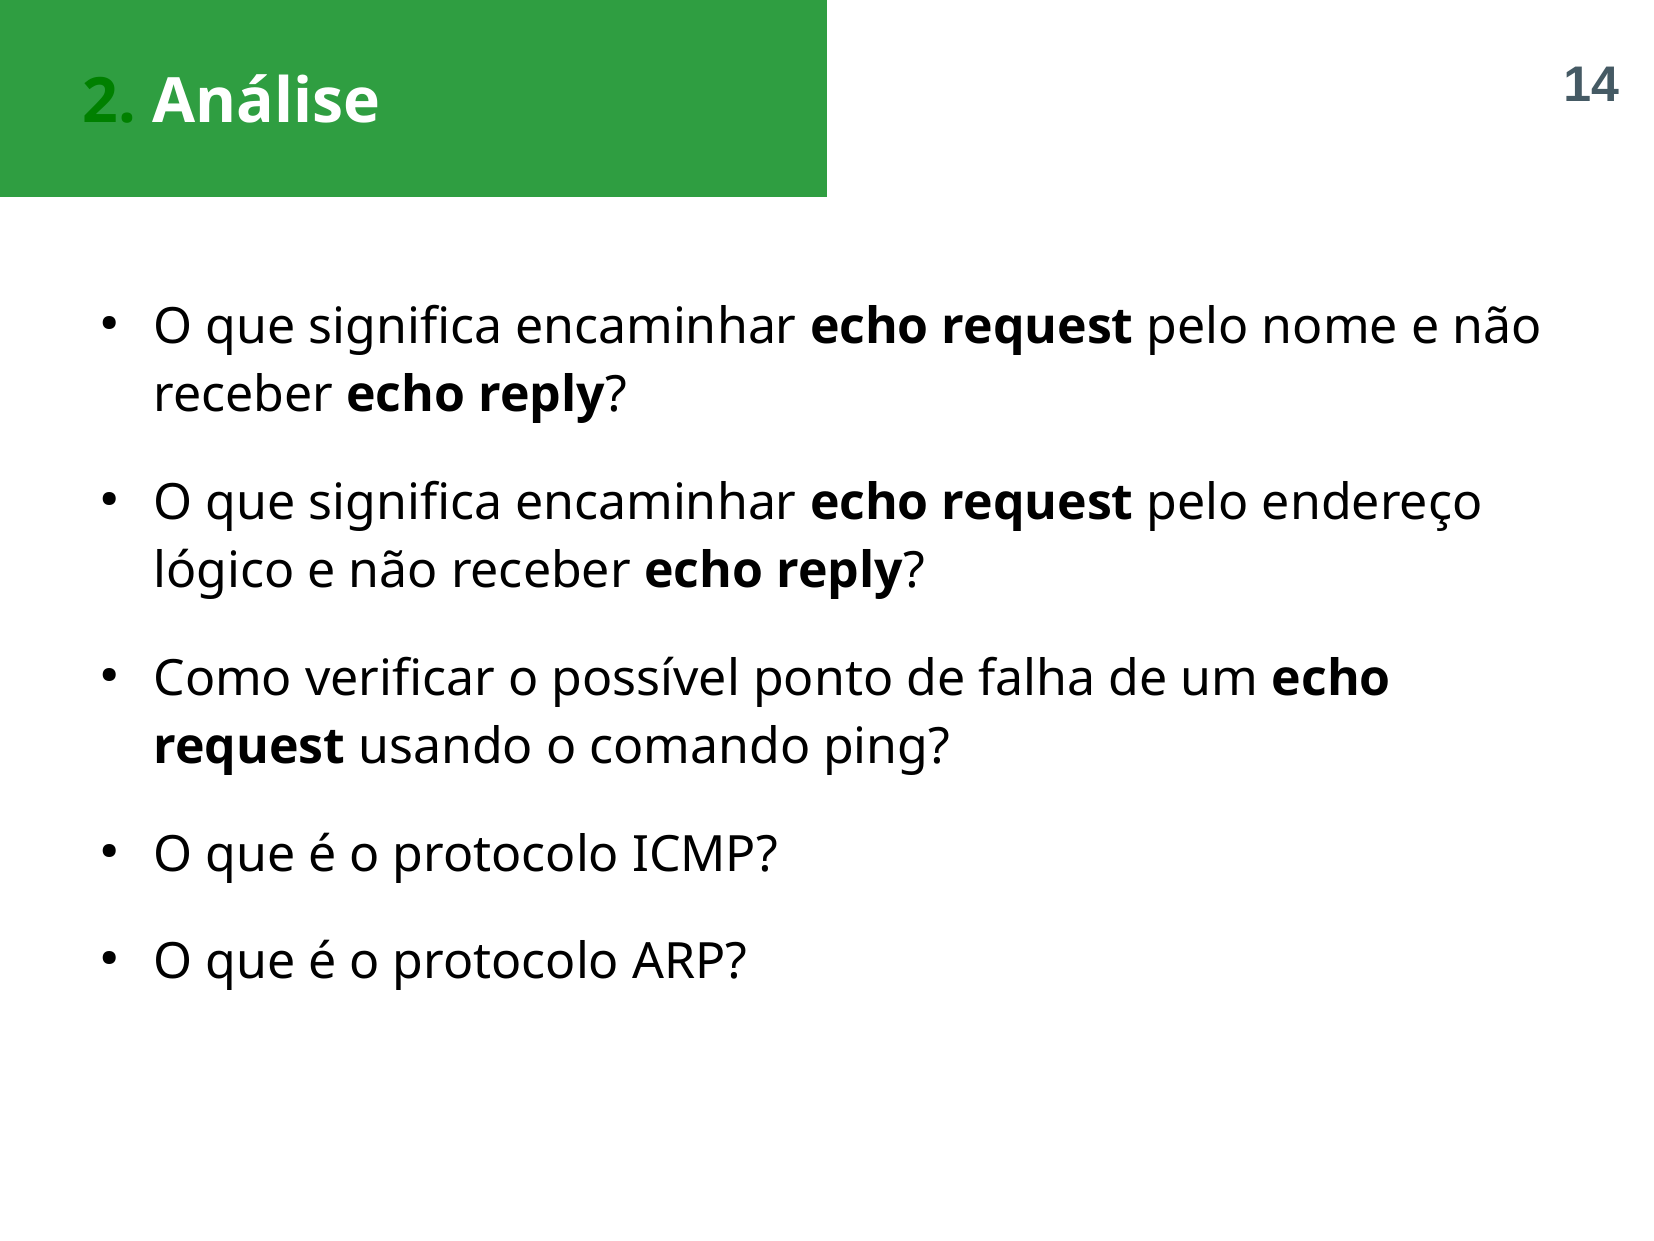

2. Análise
# O que significa encaminhar echo request pelo nome e não receber echo reply?
O que significa encaminhar echo request pelo endereço lógico e não receber echo reply?
Como verificar o possível ponto de falha de um echo request usando o comando ping?
O que é o protocolo ICMP?
O que é o protocolo ARP?